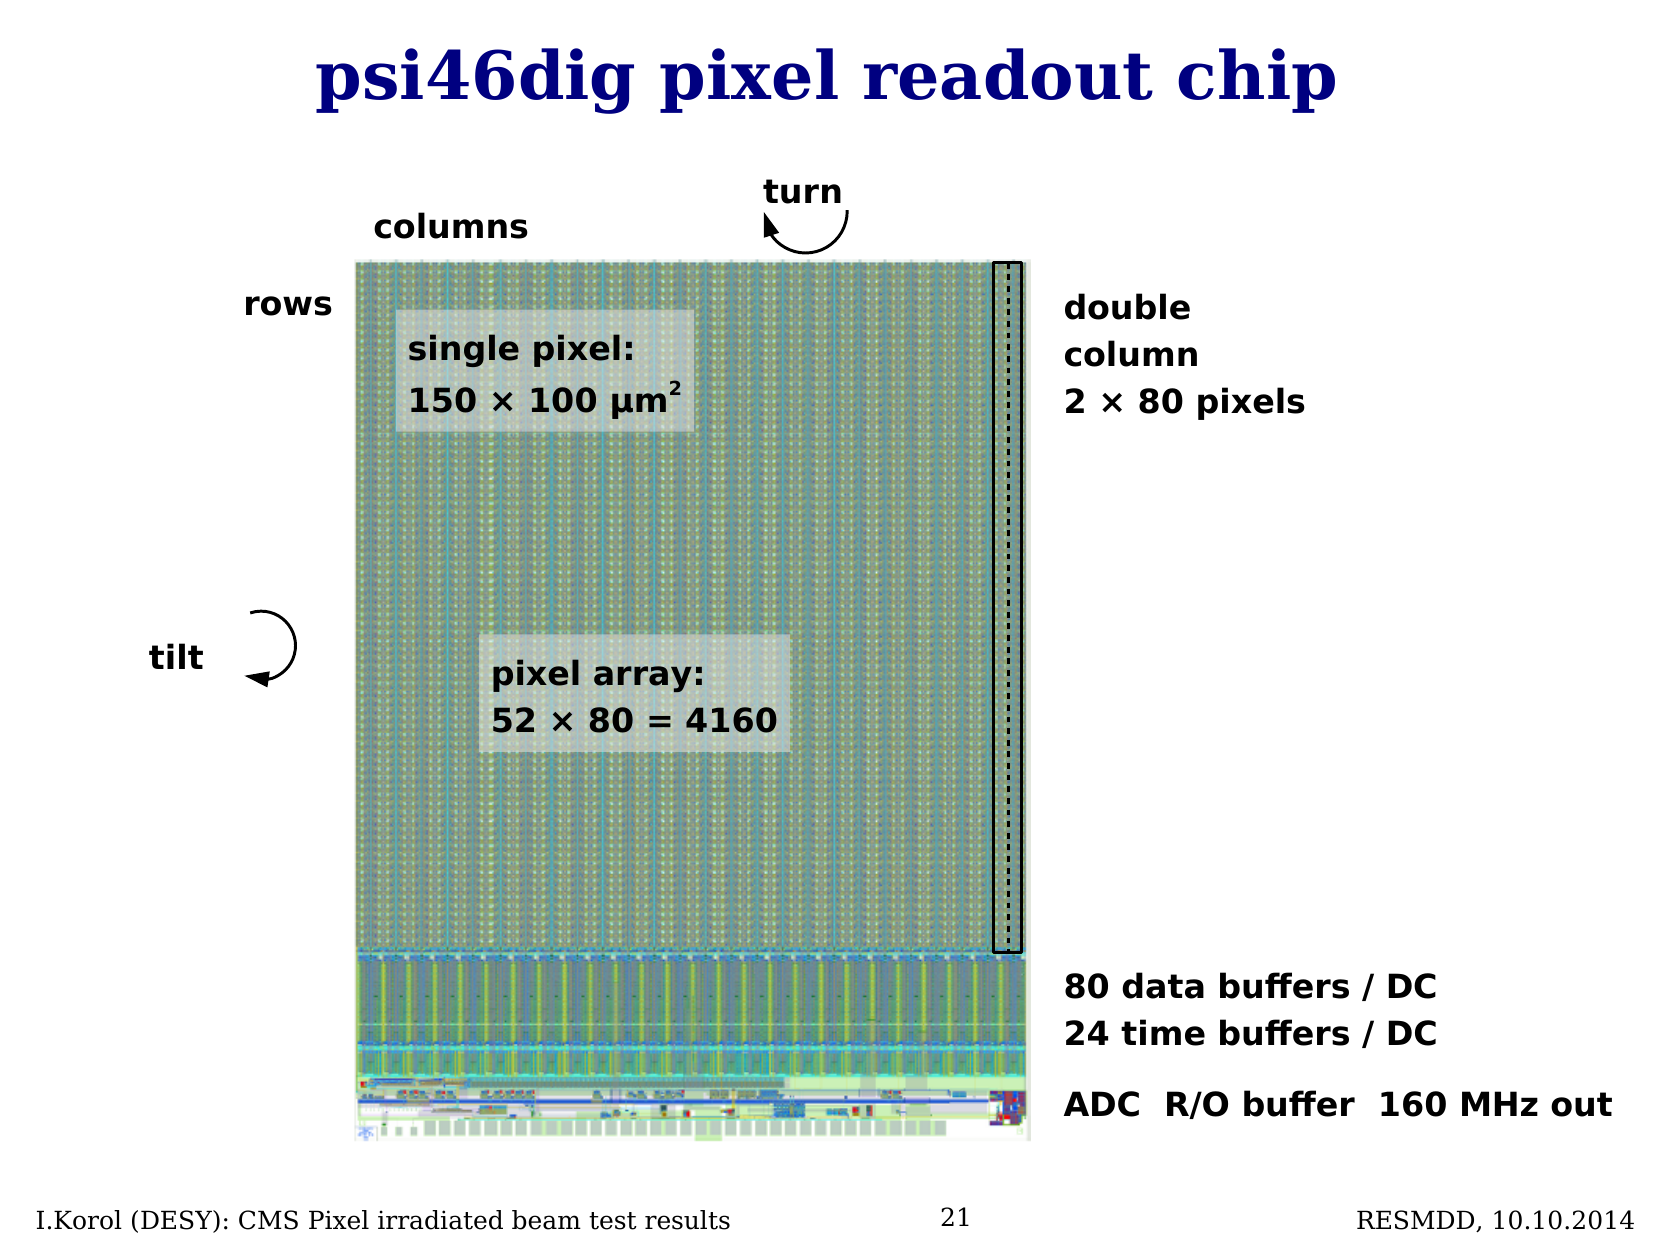

# psi46dig pixel readout chip
turn
columns
rows
double
column
2 × 80 pixels
single pixel:
150 × 100 µm2
tilt
pixel array:
52 × 80 = 4160
80 data buffers / DC
24 time buffers / DC
ADC R/O buffer 160 MHz out